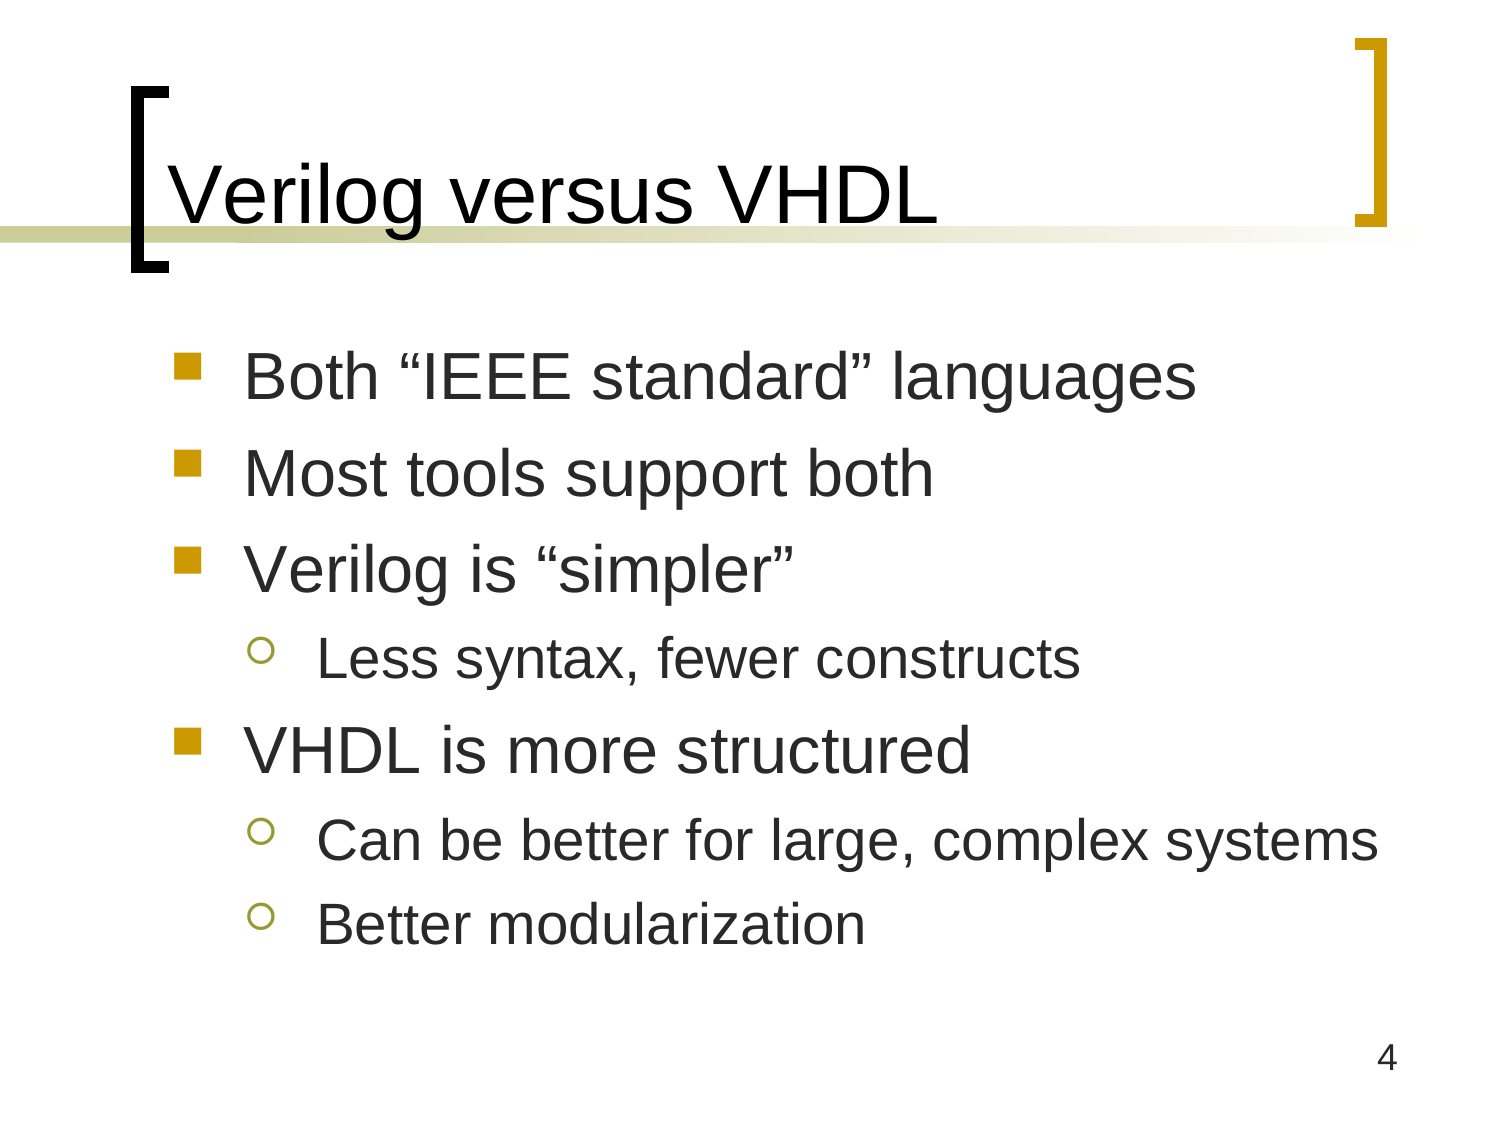

# Verilog versus VHDL
Both “IEEE standard” languages
Most tools support both
Verilog is “simpler”
Less syntax, fewer constructs
VHDL is more structured
Can be better for large, complex systems
Better modularization
4